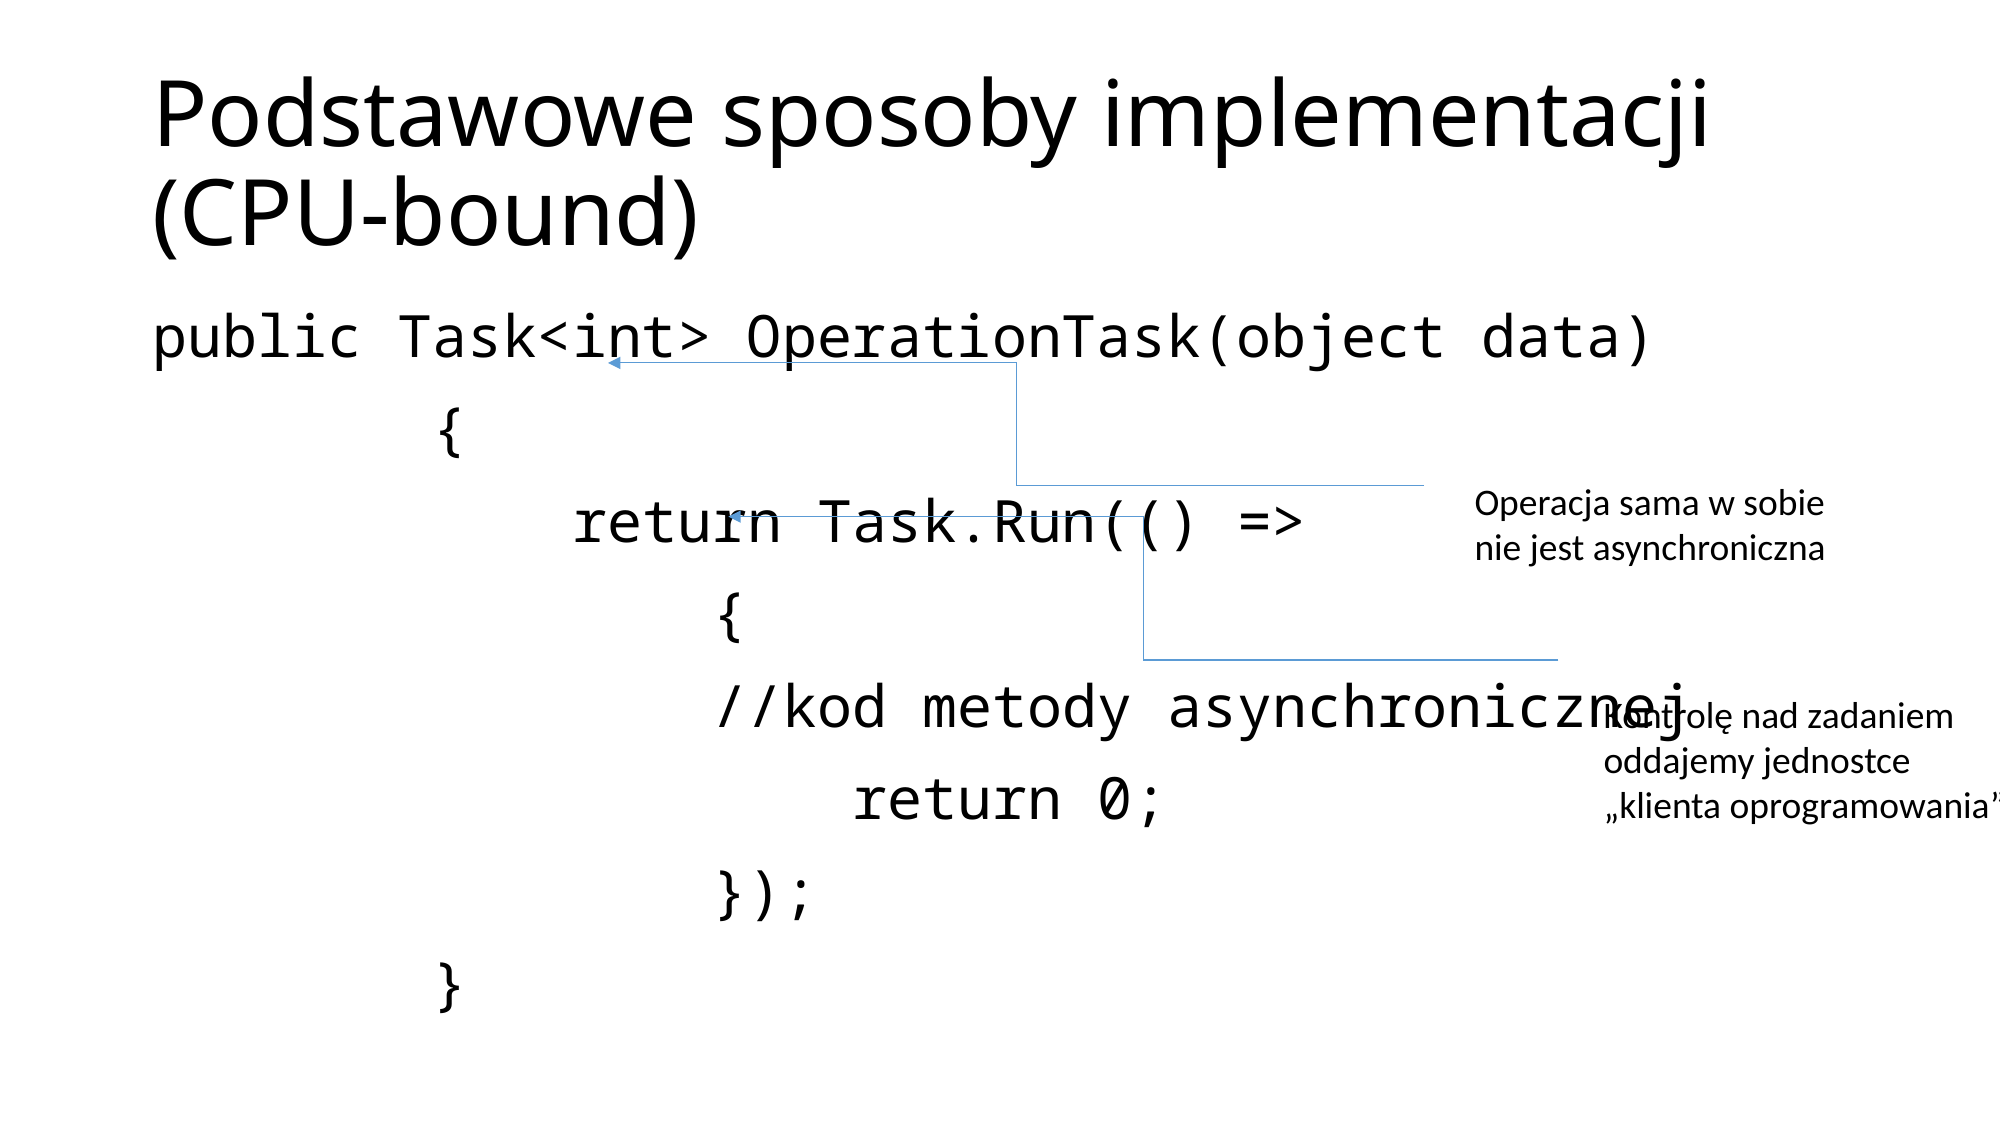

# Podstawowe sposoby implementacji (CPU-bound)
public Task<int> OperationTask(object data)
 {
 return Task.Run(() =>
 {
 //kod metody asynchronicznej
 return 0;
 });
 }
Operacja sama w sobie
nie jest asynchroniczna
Kontrolę nad zadaniem
oddajemy jednostce
„klienta oprogramowania”